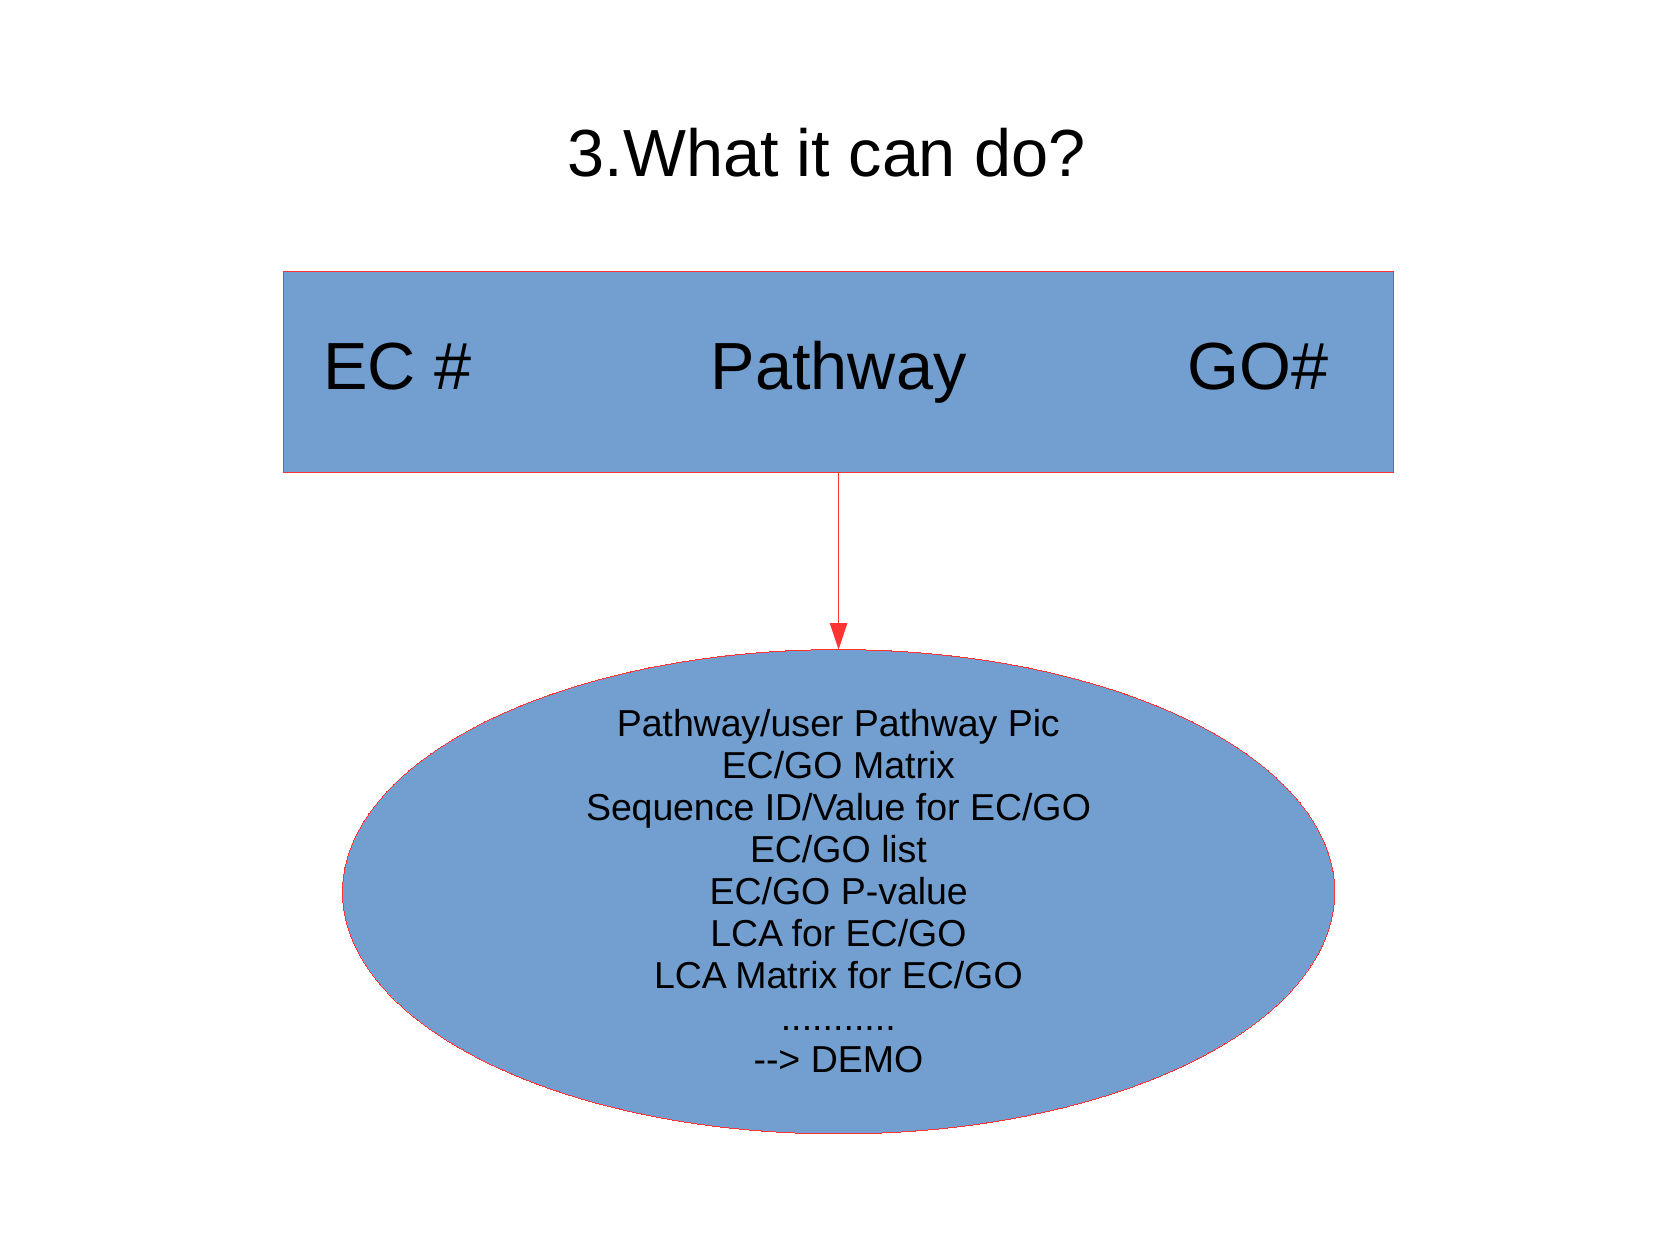

# 3.What it can do?
 EC # Pathway GO#
Pathway/user Pathway Pic
EC/GO Matrix
Sequence ID/Value for EC/GO
EC/GO list
EC/GO P-value
LCA for EC/GO
LCA Matrix for EC/GO
...........
--> DEMO